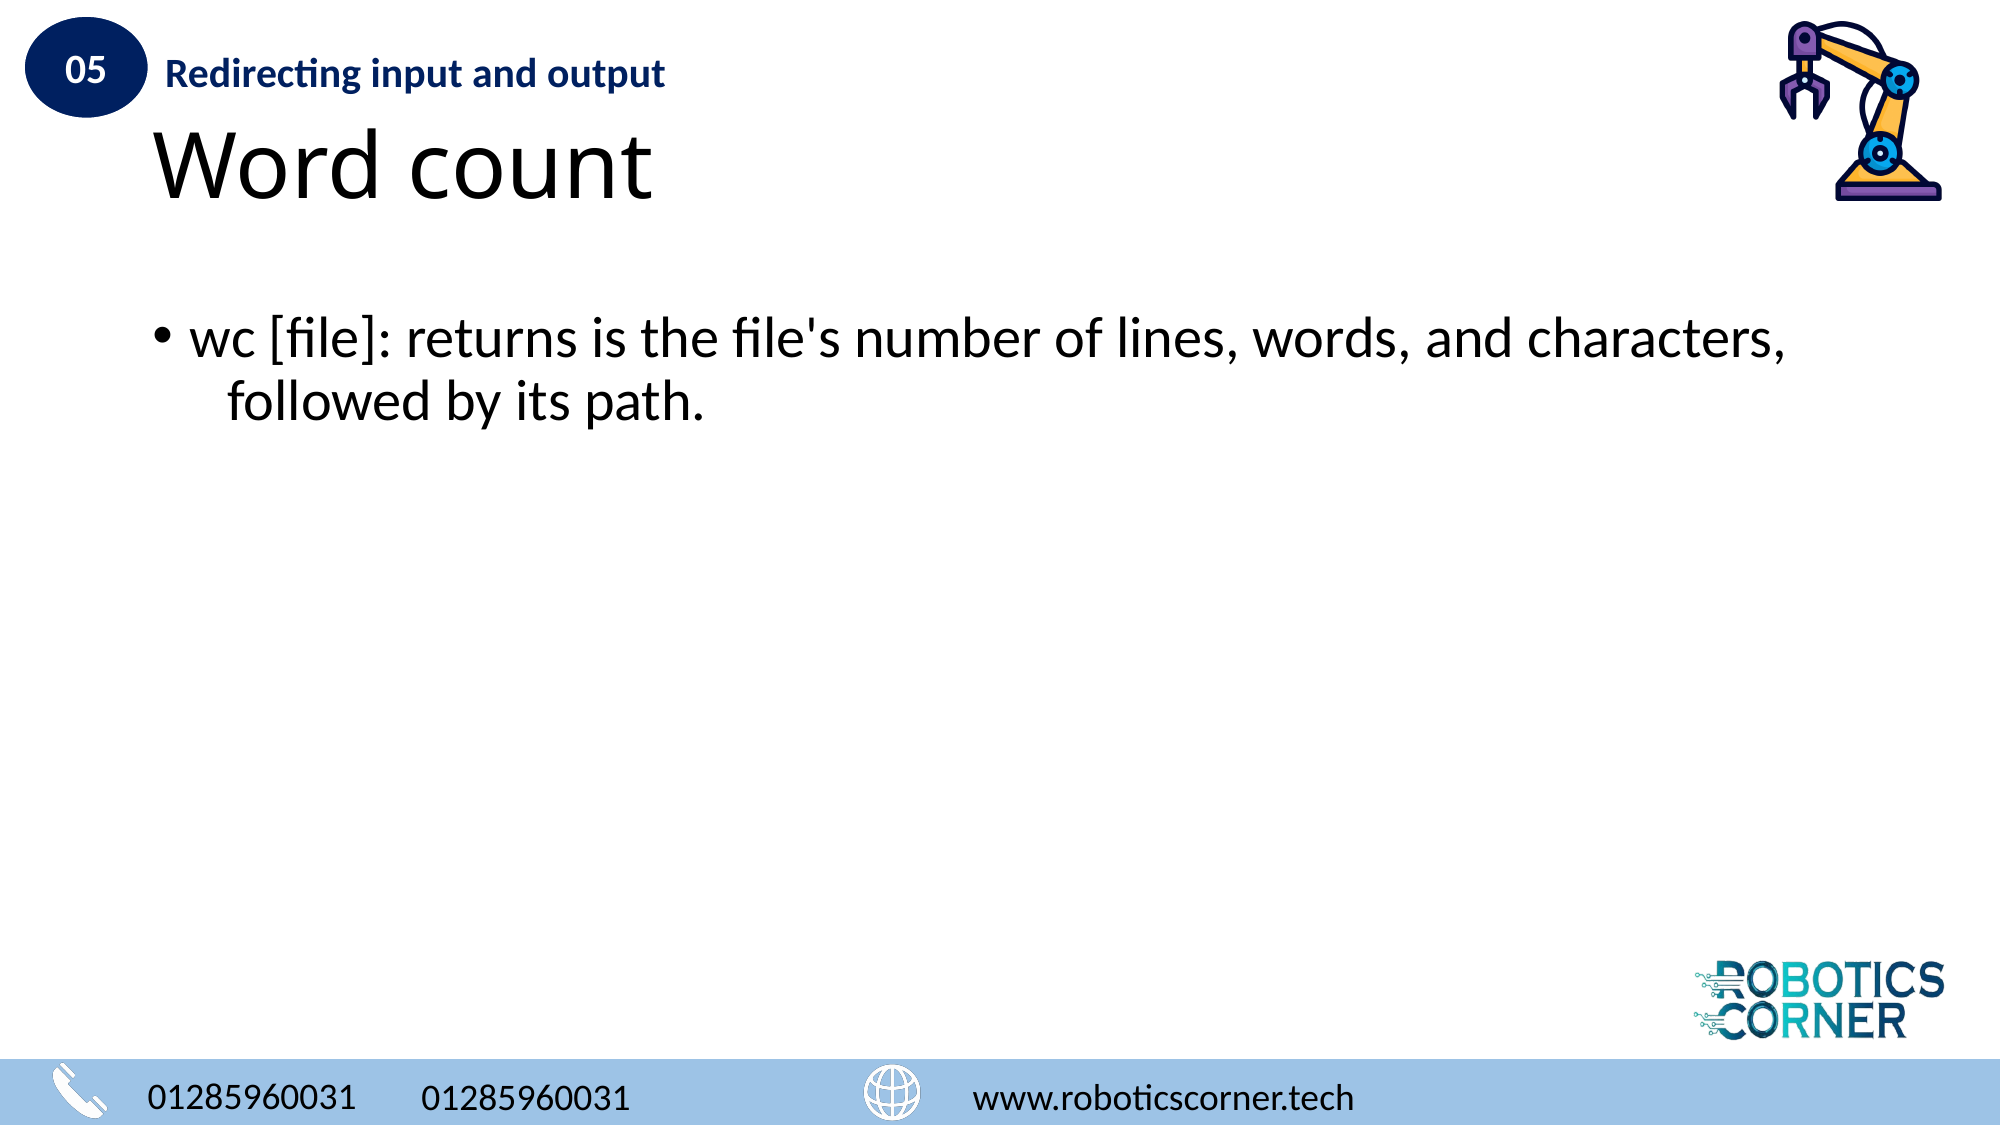

05
Redirecting input and output
Word count
wc [file]: returns is the file's number of lines, words, and characters, followed by its path.
01285960031
01285960031
www.roboticscorner.tech